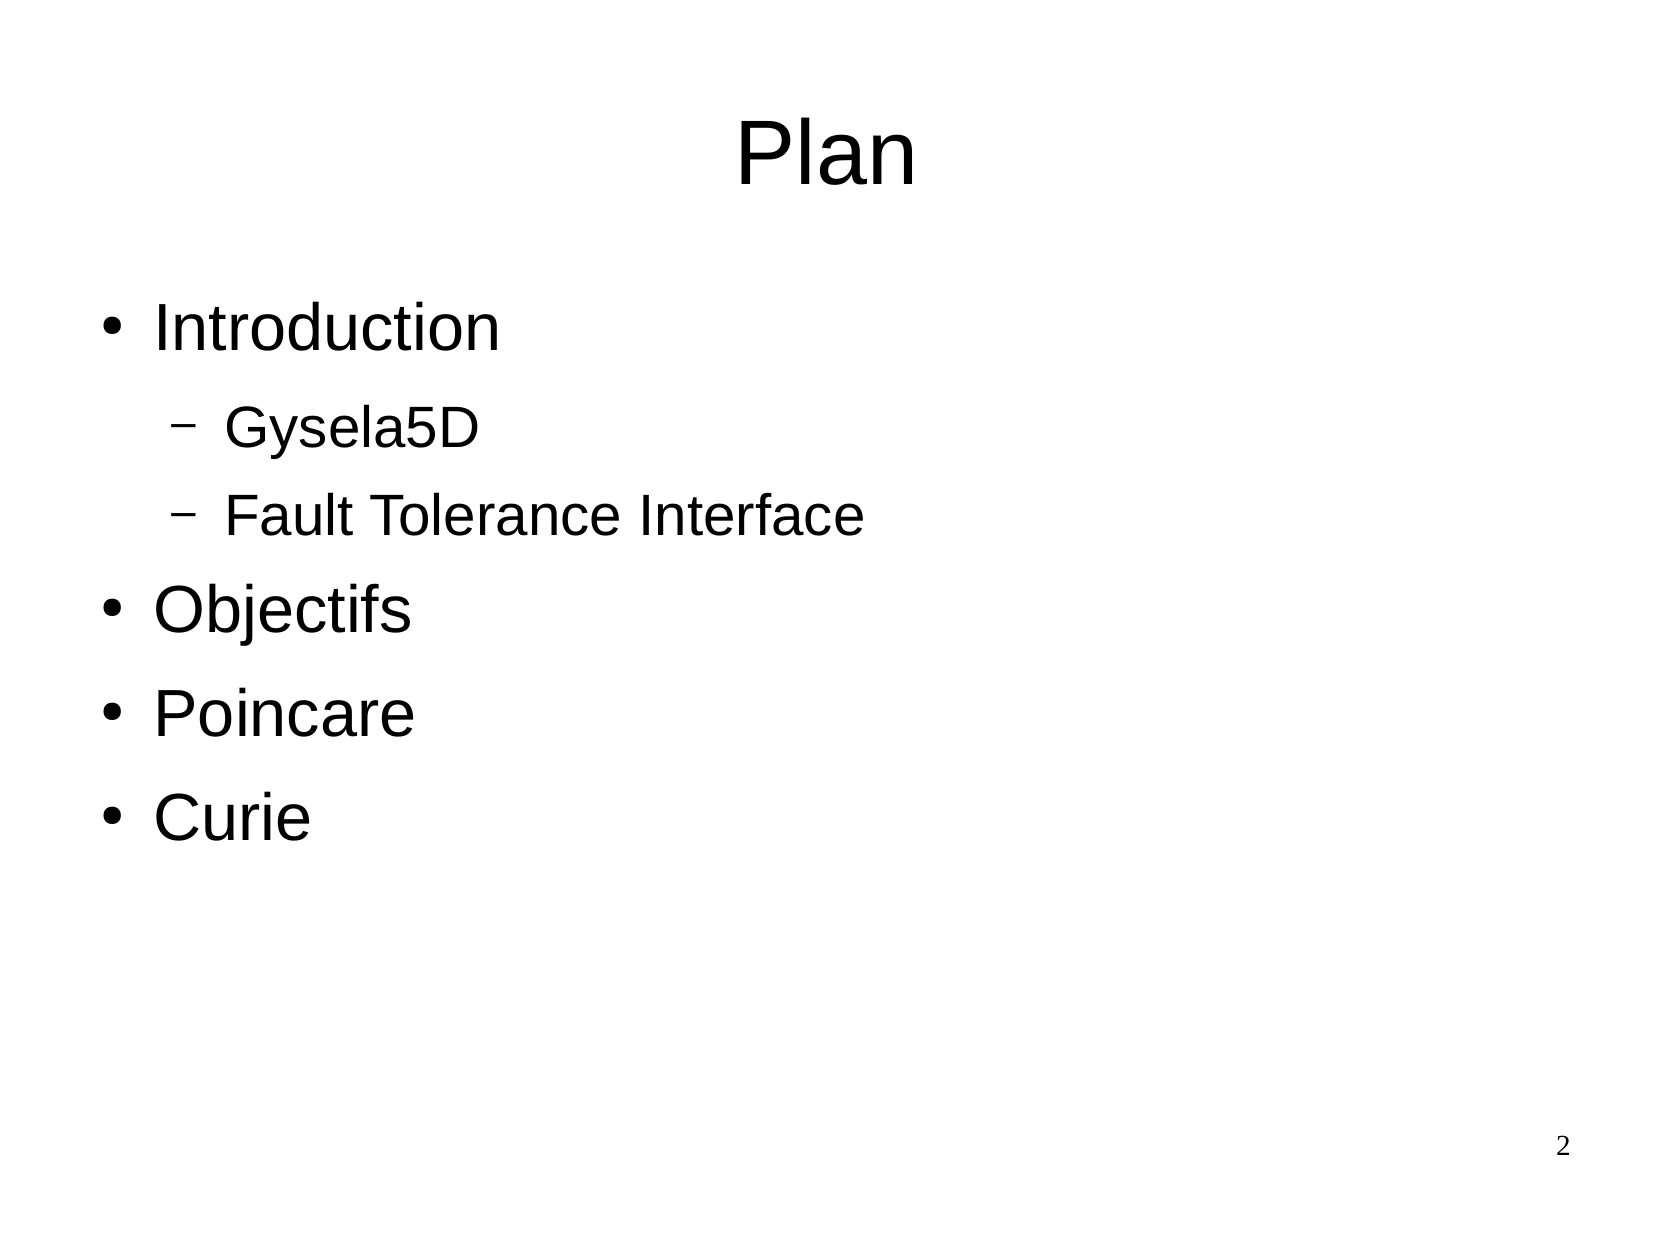

# Plan
Introduction
Gysela5D
Fault Tolerance Interface
Objectifs
Poincare
Curie
2